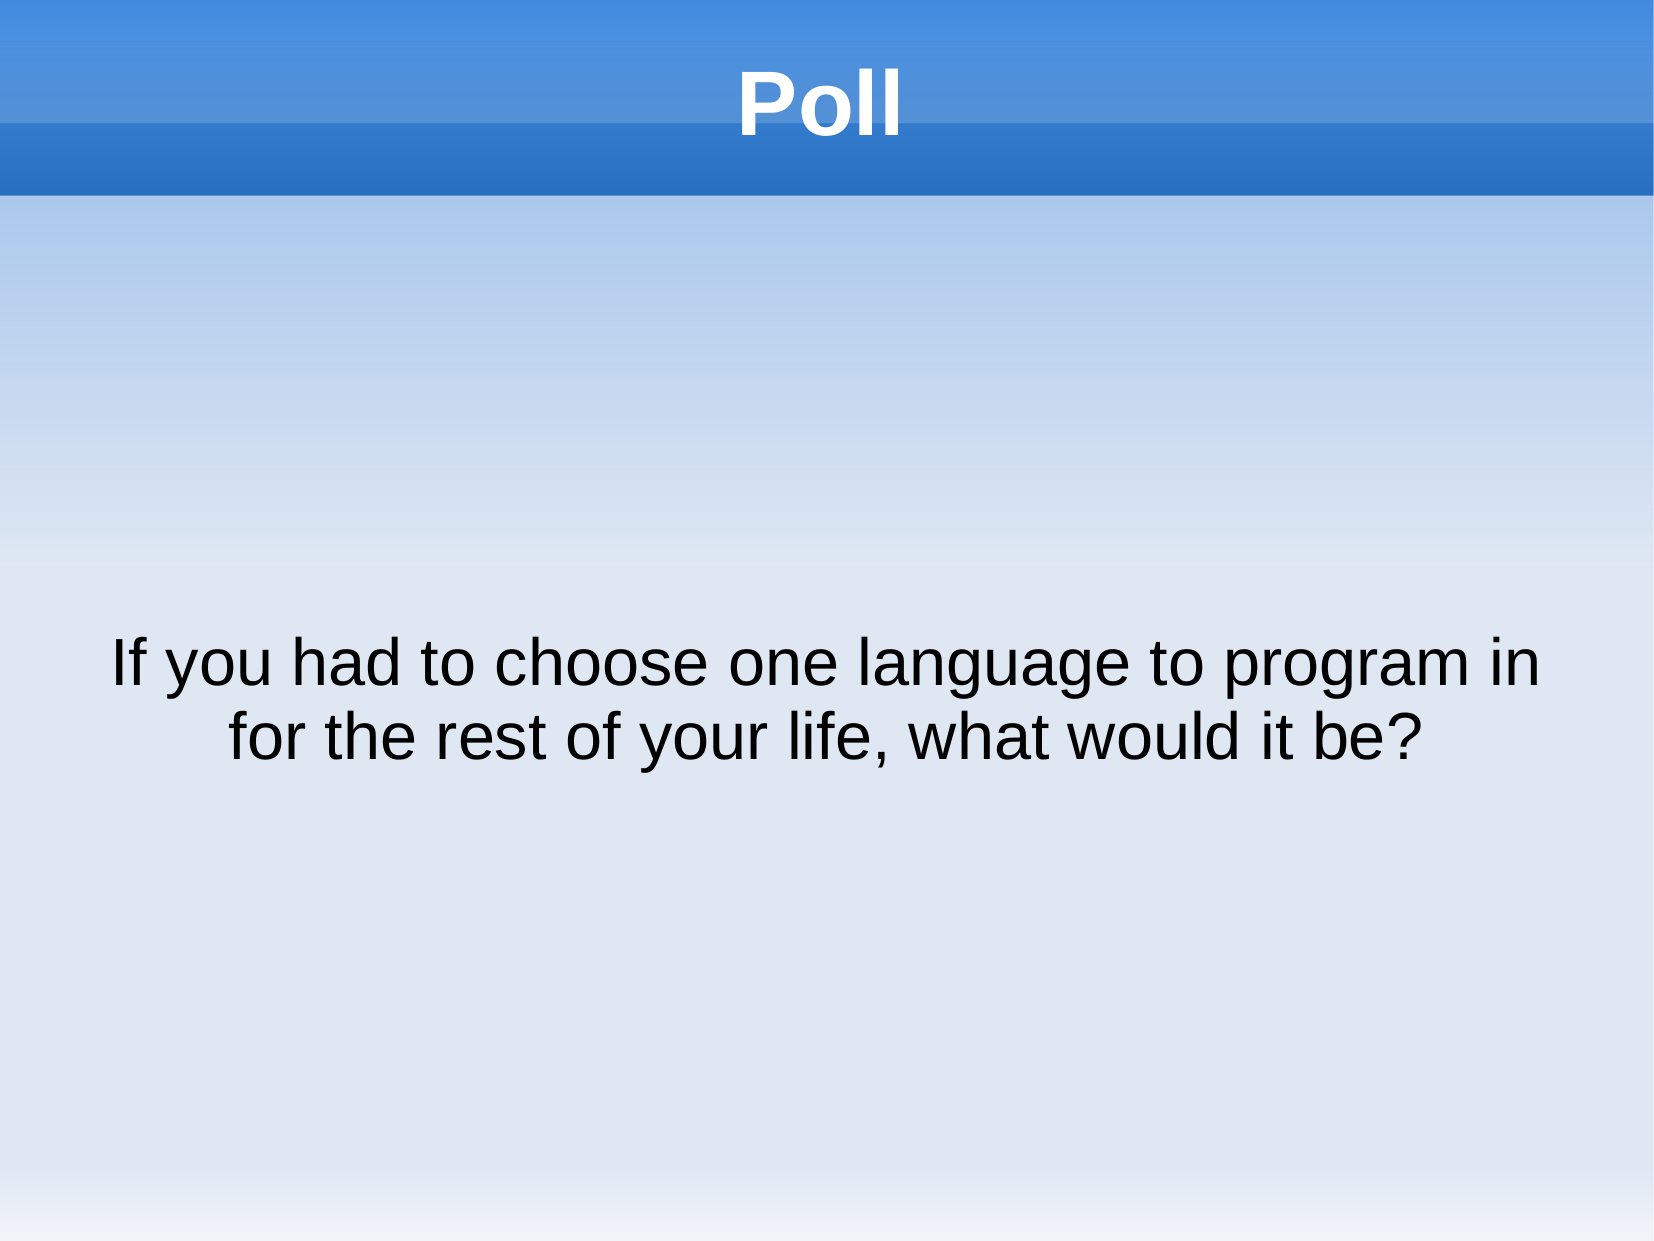

# Poll
If you had to choose one language to program in for the rest of your life, what would it be?